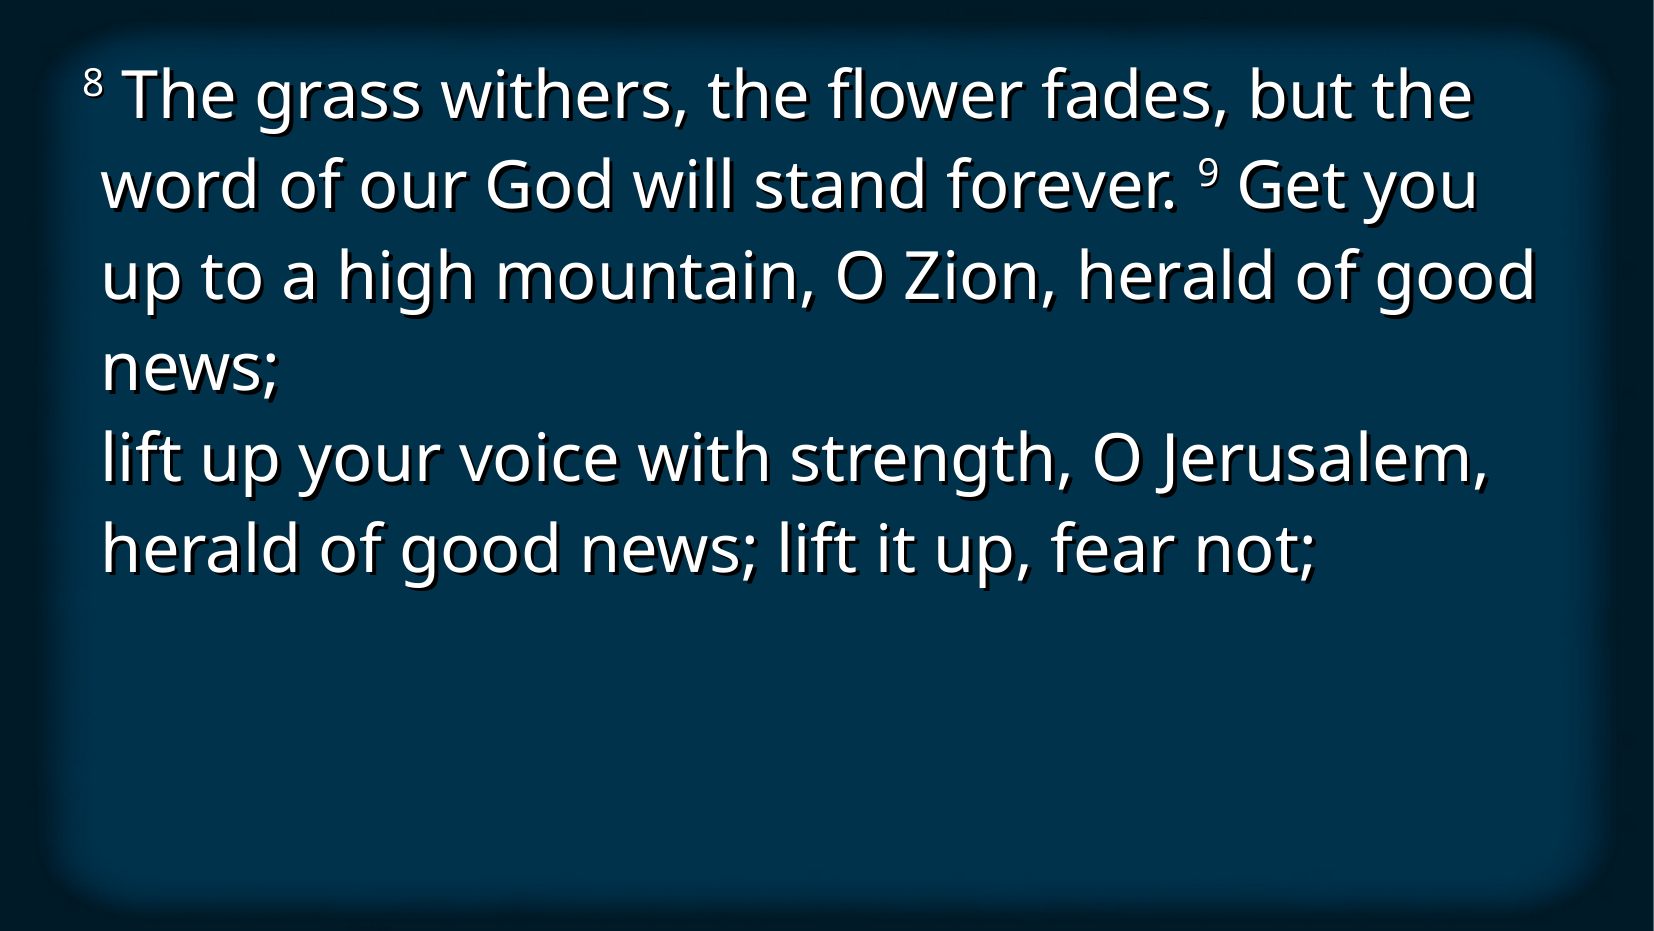

8 The grass withers, the flower fades, but the word of our God will stand forever. 9 Get you up to a high mountain, O Zion, herald of good news;
lift up your voice with strength, O Jerusalem, herald of good news; lift it up, fear not;